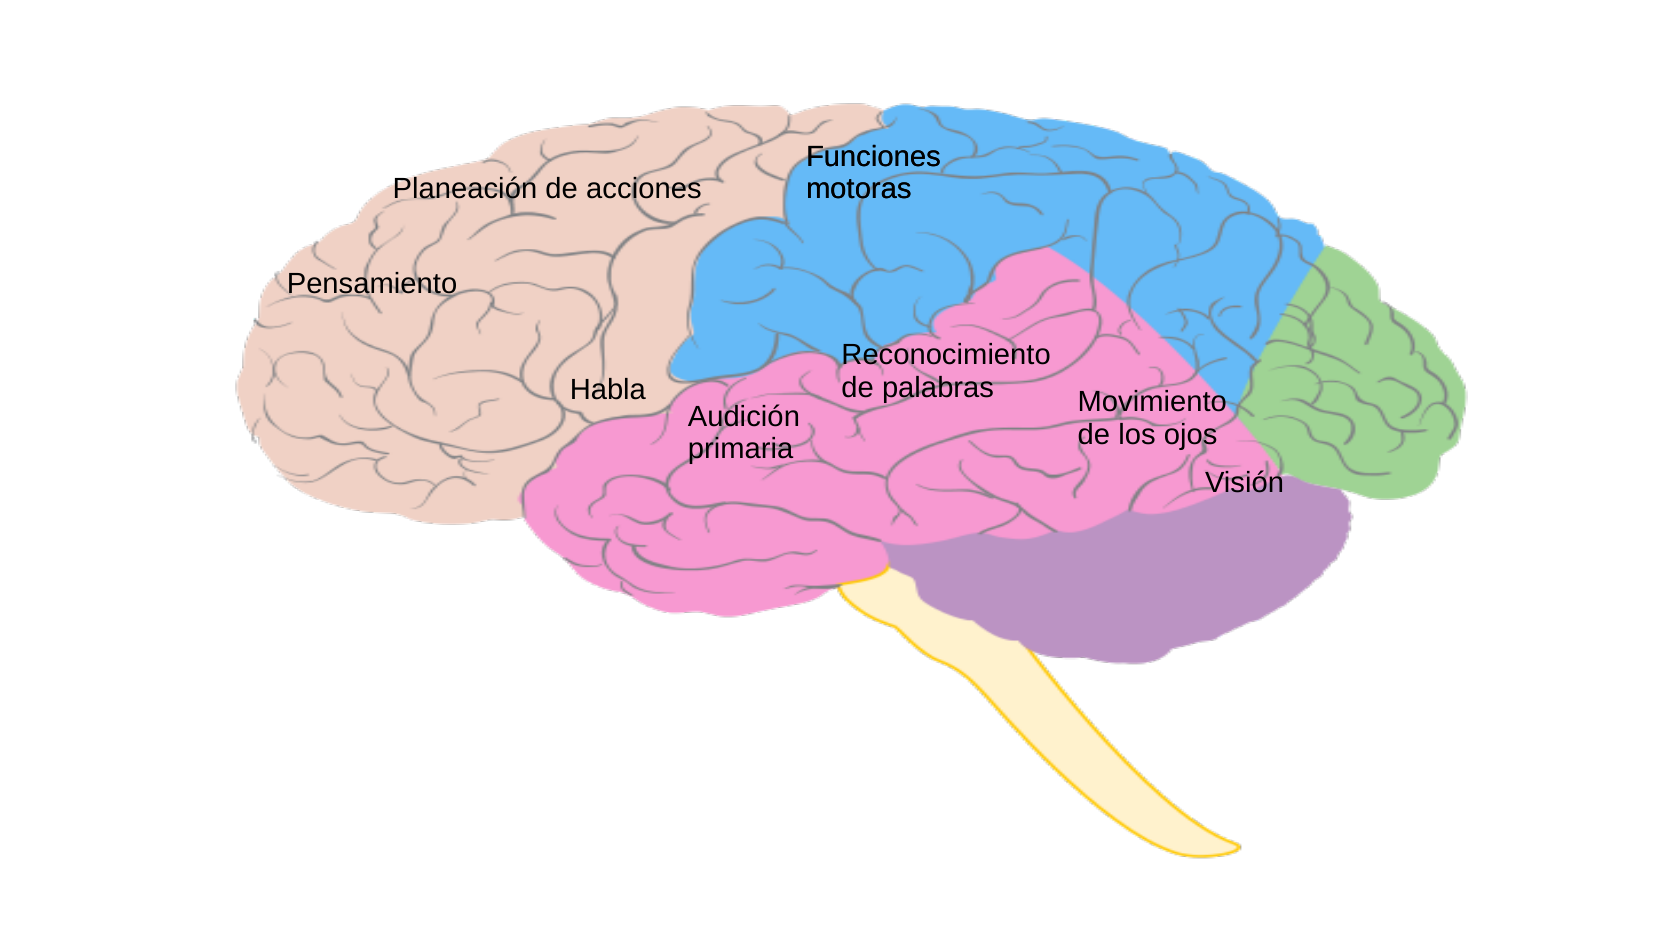

Funciones motoras
Funciones motoras
Planeación de acciones
Pensamiento
Reconocimiento
de palabras
Habla
Movimiento
de los ojos
Audición primaria
Visión